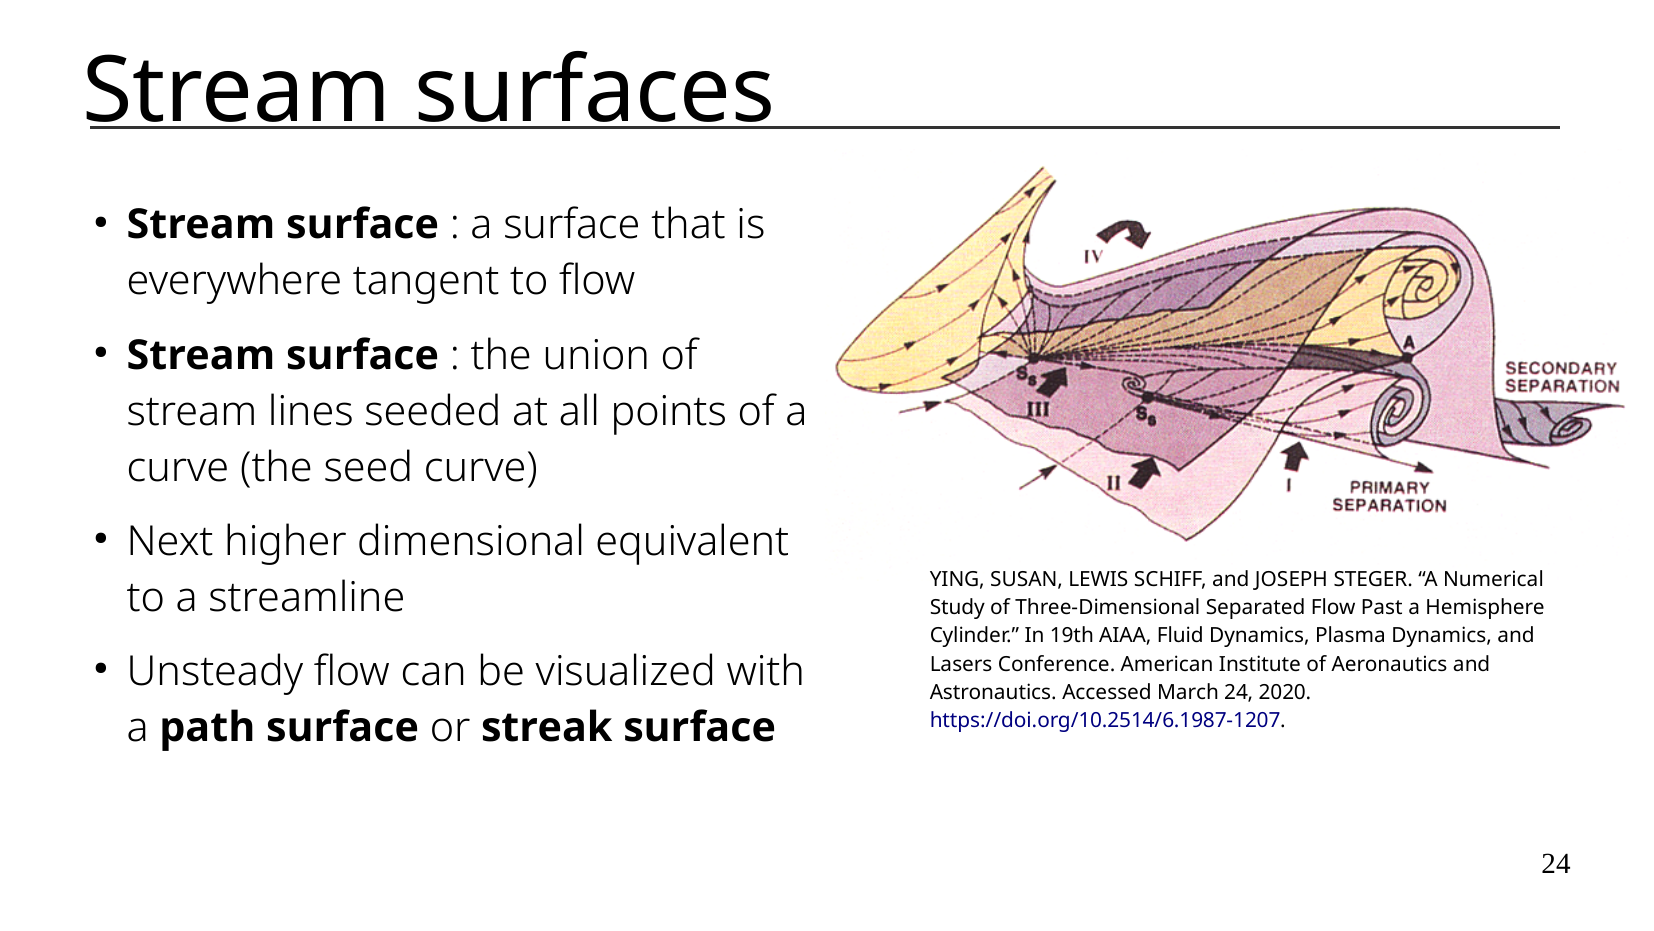

# Stream surfaces
Stream surface : a surface that is everywhere tangent to flow
Stream surface : the union of stream lines seeded at all points of a curve (the seed curve)
Next higher dimensional equivalent to a streamline
Unsteady flow can be visualized with a path surface or streak surface
YING, SUSAN, LEWIS SCHIFF, and JOSEPH STEGER. “A Numerical Study of Three-Dimensional Separated Flow Past a Hemisphere Cylinder.” In 19th AIAA, Fluid Dynamics, Plasma Dynamics, and Lasers Conference. American Institute of Aeronautics and Astronautics. Accessed March 24, 2020. https://doi.org/10.2514/6.1987-1207.
24